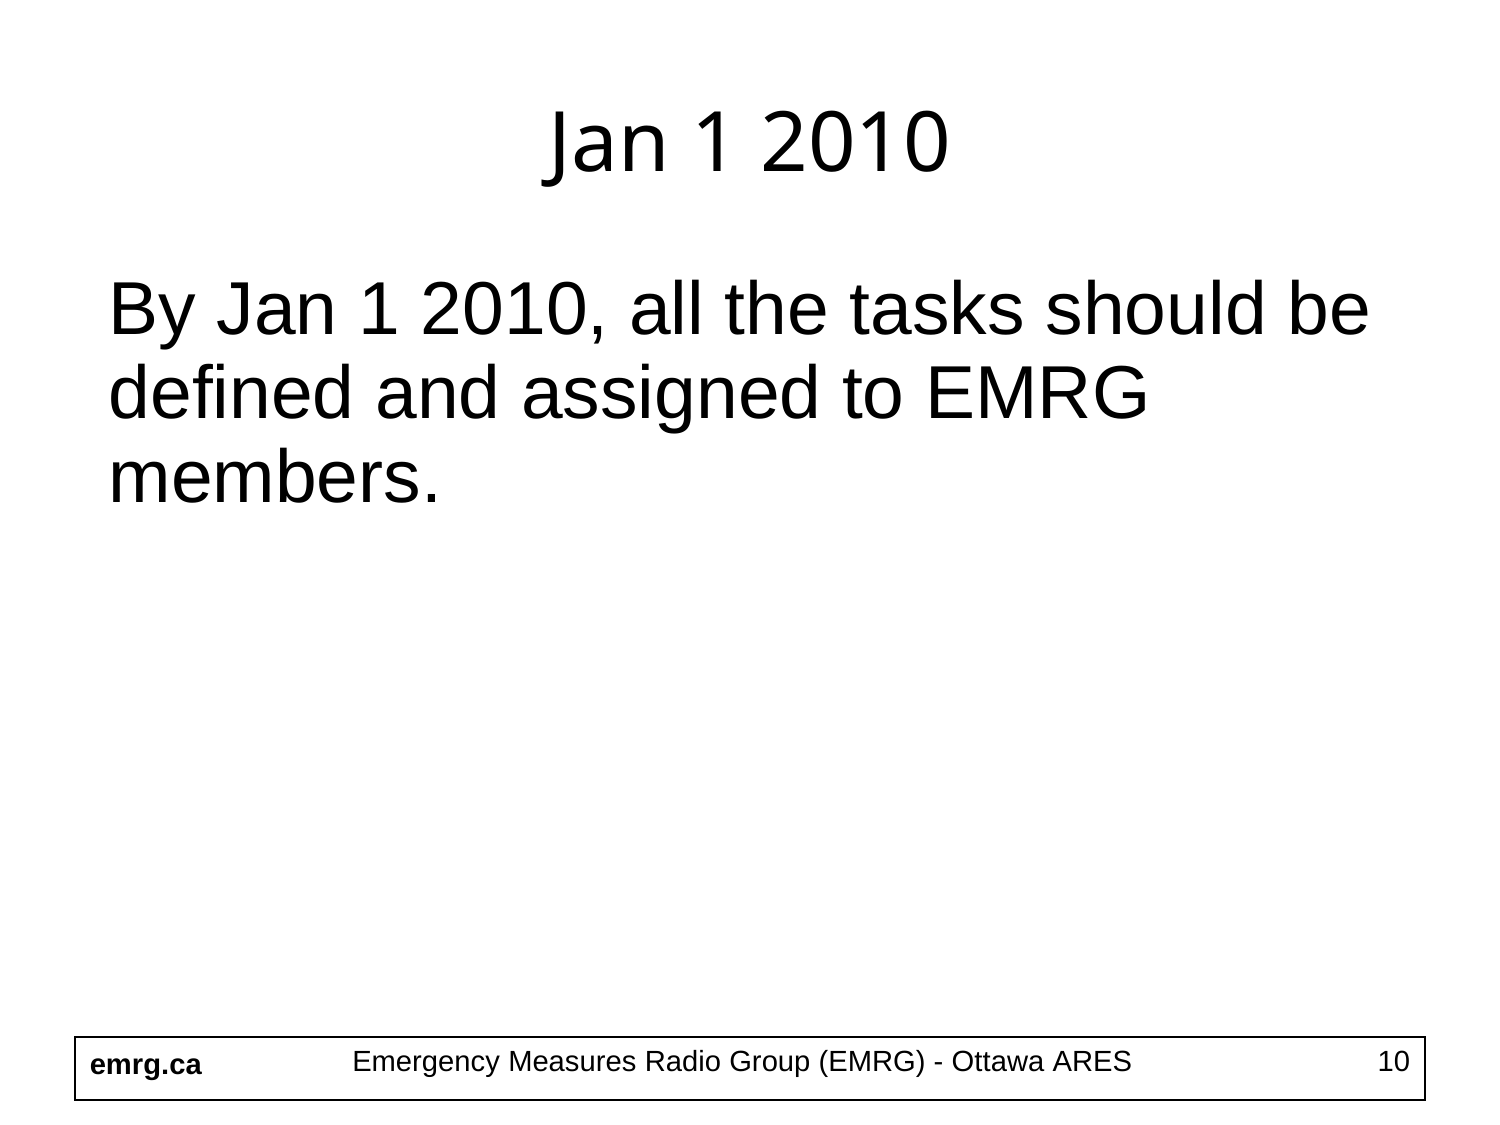

# Jan 1 2010
By Jan 1 2010, all the tasks should be defined and assigned to EMRG members.
Emergency Measures Radio Group (EMRG) - Ottawa ARES
10